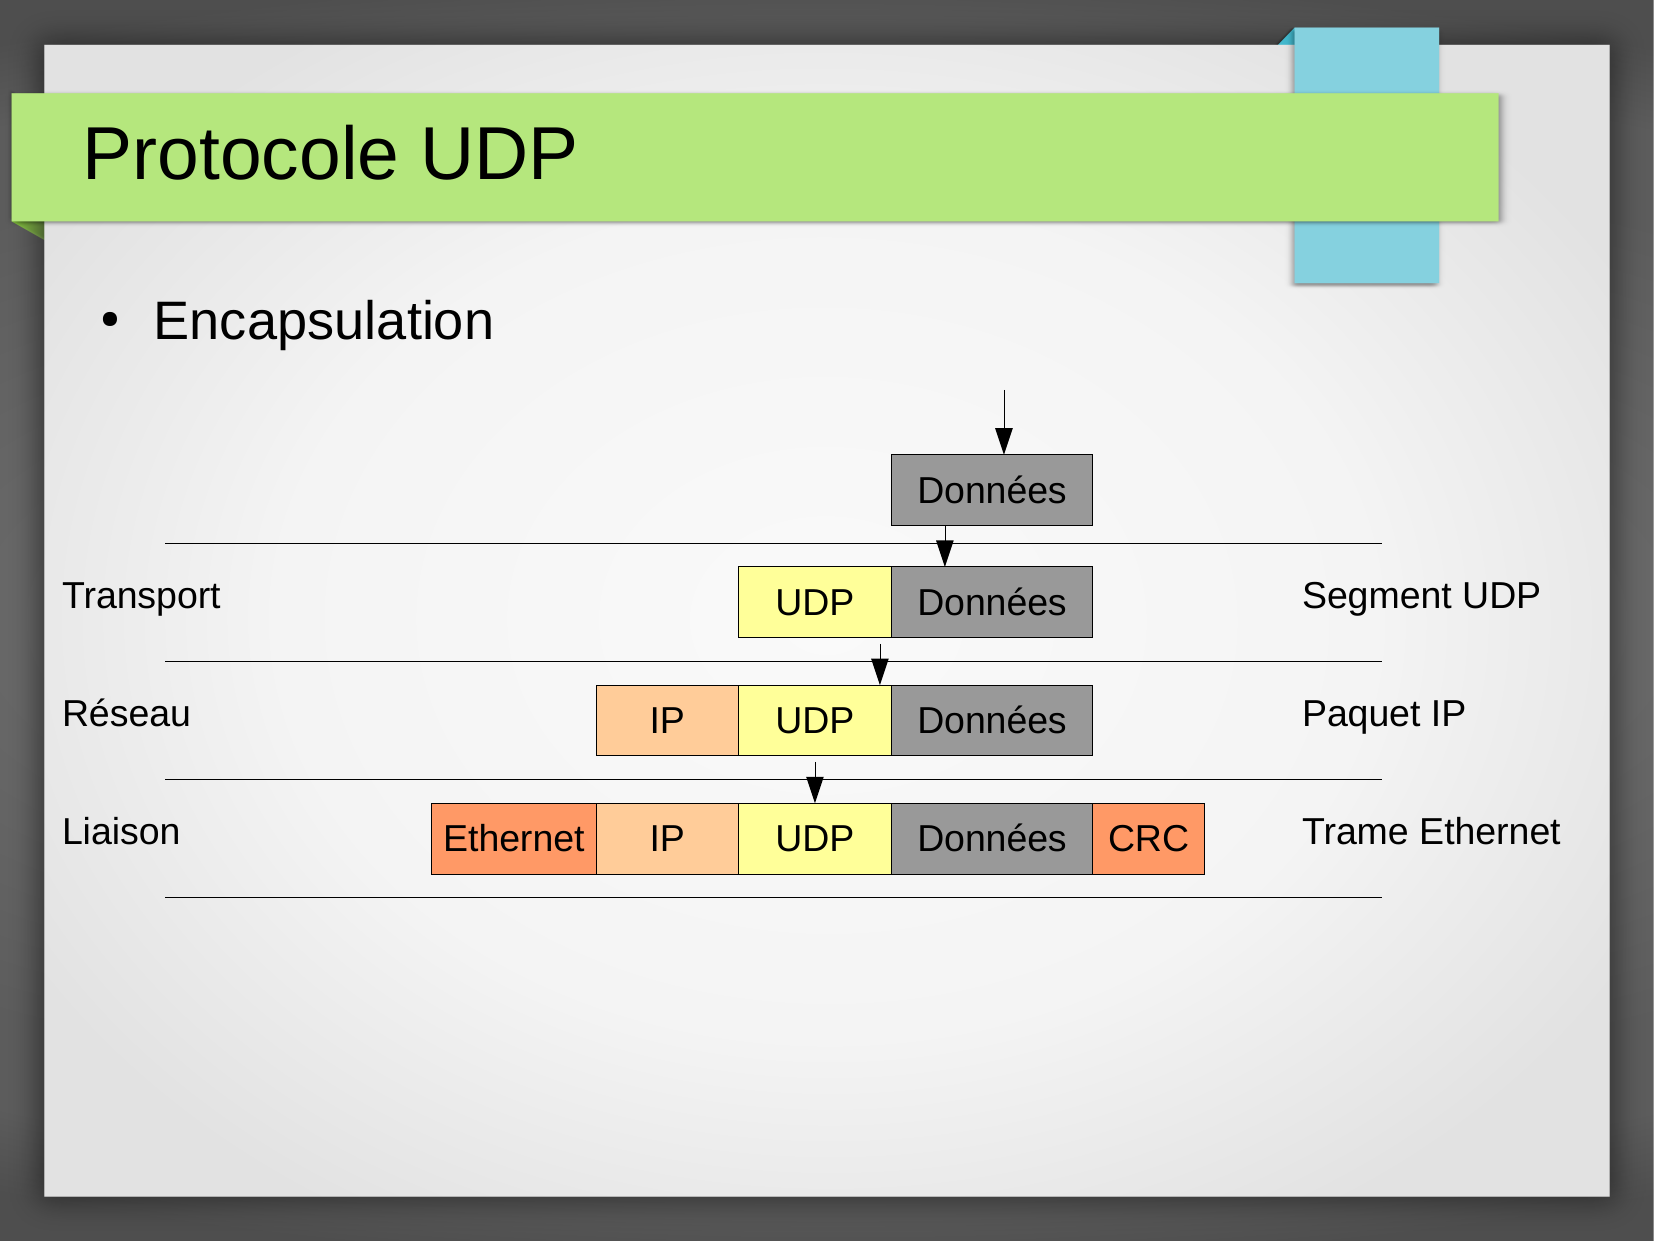

# Protocole UDP
Encapsulation
Données
Transport
UDP
Données
Segment UDP
IP
Réseau
UDP
Données
Paquet IP
Ethernet
IP
CRC
Liaison
UDP
Données
Trame Ethernet